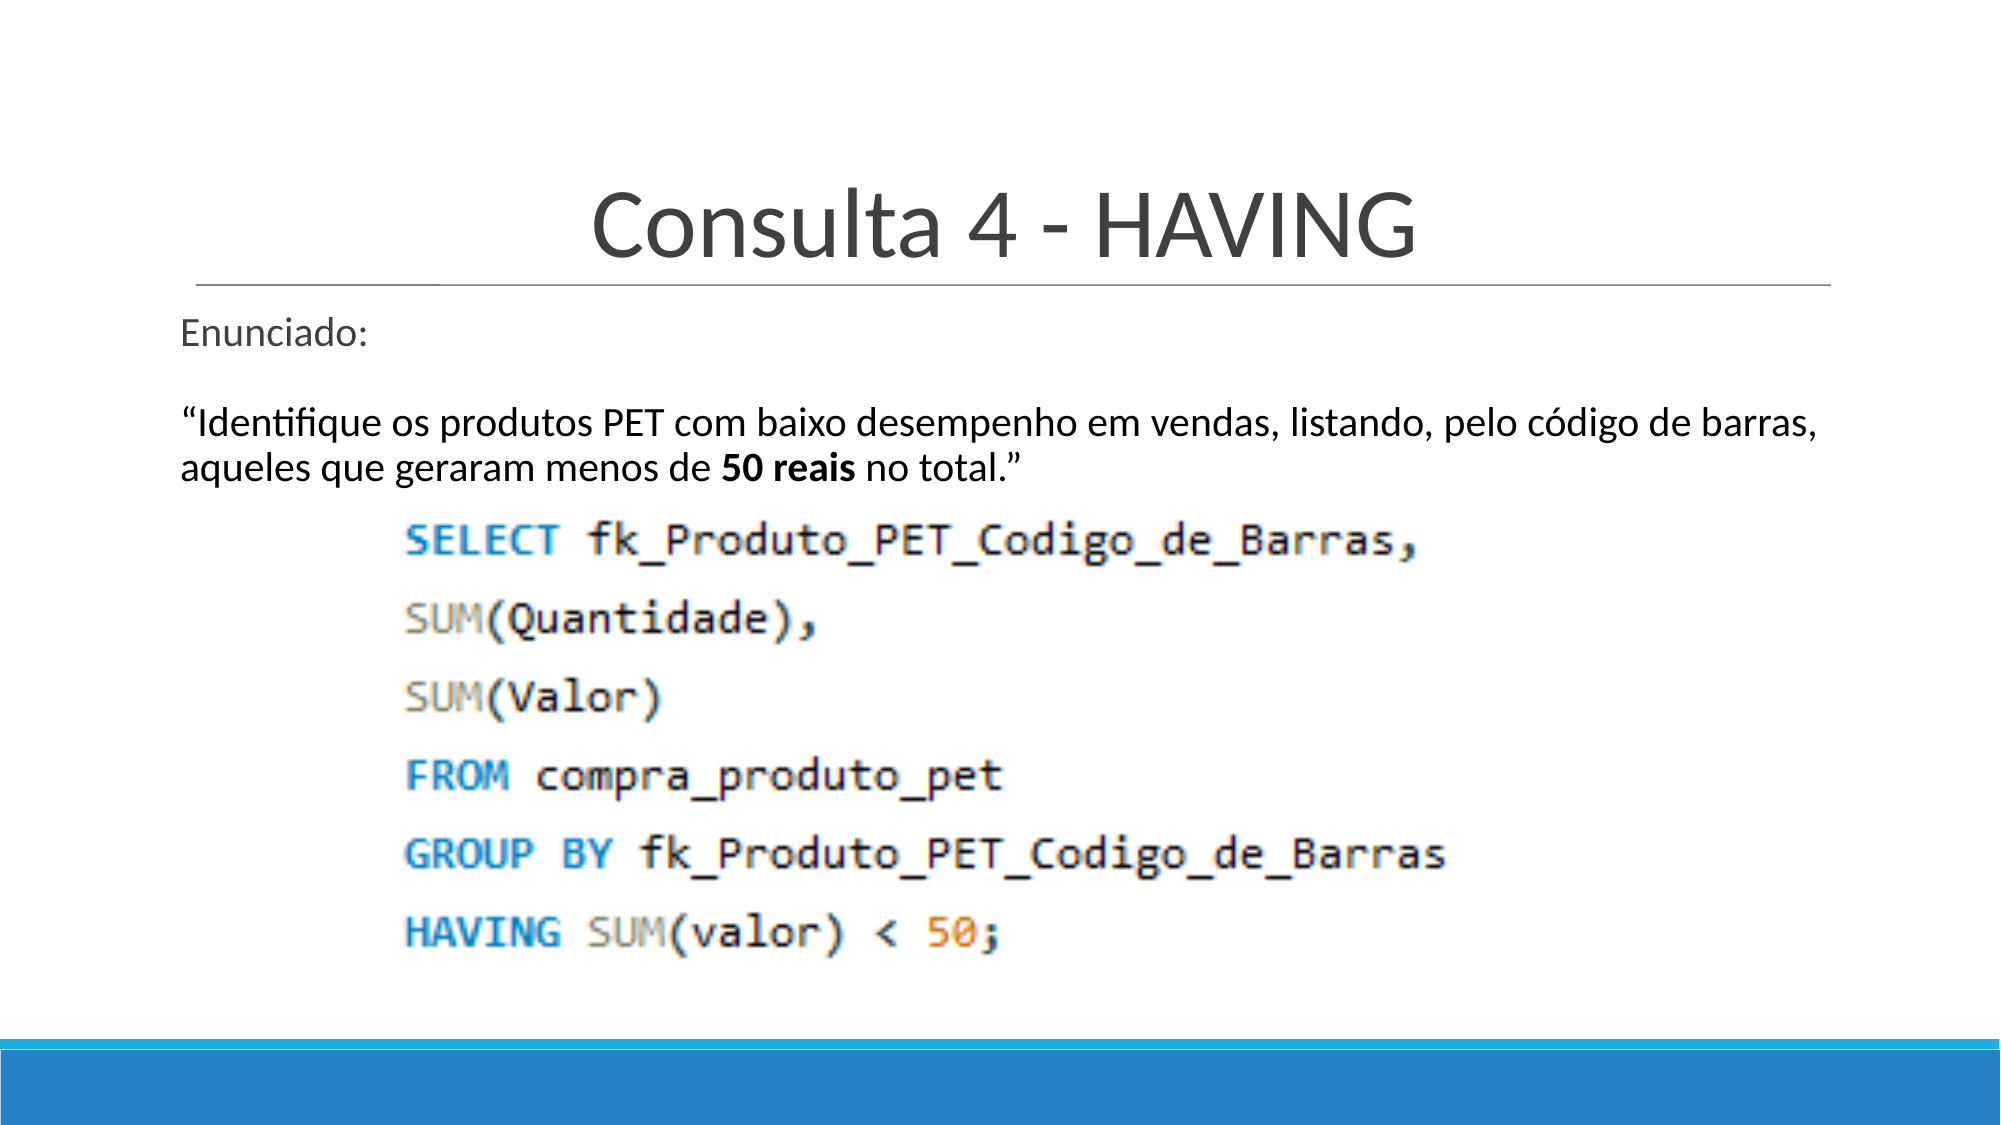

Consulta 4 - HAVING
Enunciado:
“Identifique os produtos PET com baixo desempenho em vendas, listando, pelo código de barras, aqueles que geraram menos de 50 reais no total.”